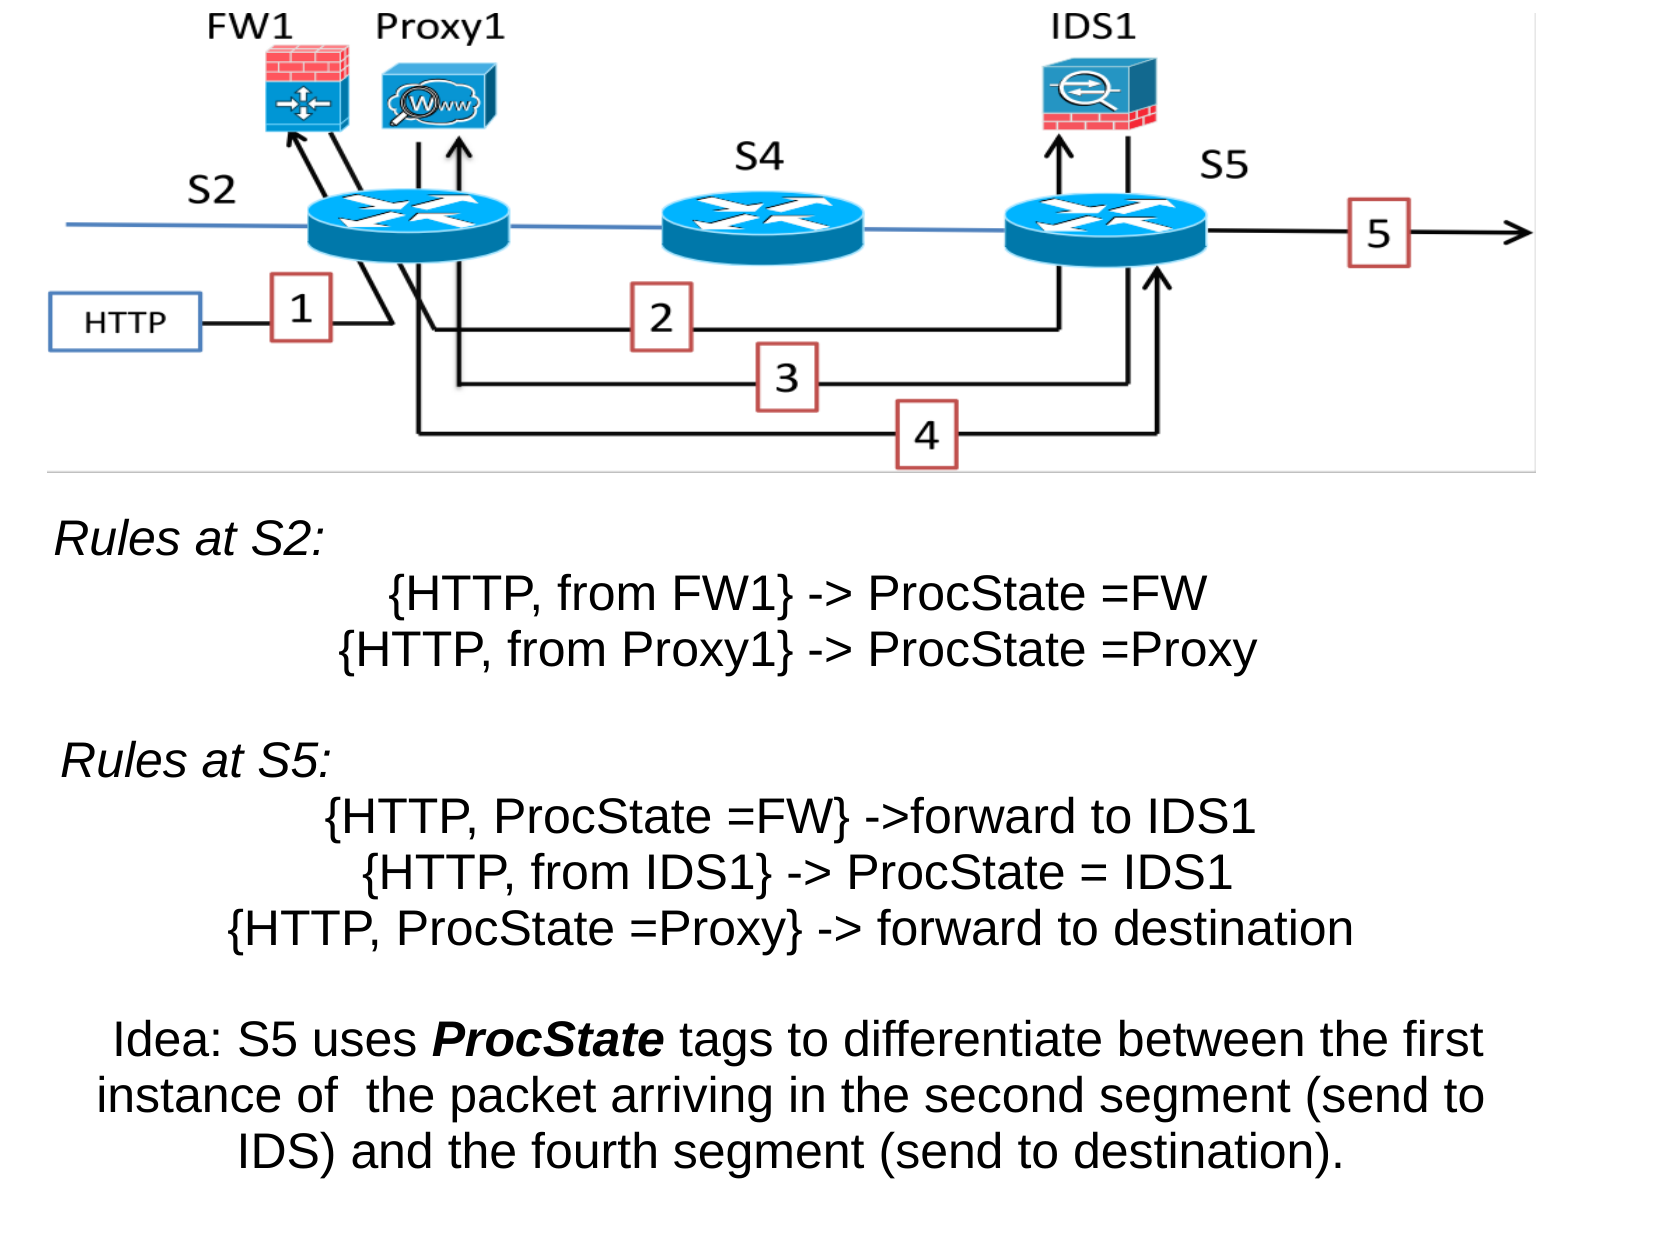

# Rules at S2: {HTTP, from FW1} -> ProcState =FW {HTTP, from Proxy1} -> ProcState =Proxy Rules at S5: {HTTP, ProcState =FW} ->forward to IDS1 {HTTP, from IDS1} -> ProcState = IDS1 {HTTP, ProcState =Proxy} -> forward to destination Idea: S5 uses ProcState tags to differentiate between the ﬁrst instance of the packet arriving in the second segment (send to IDS) and the fourth segment (send to destination).